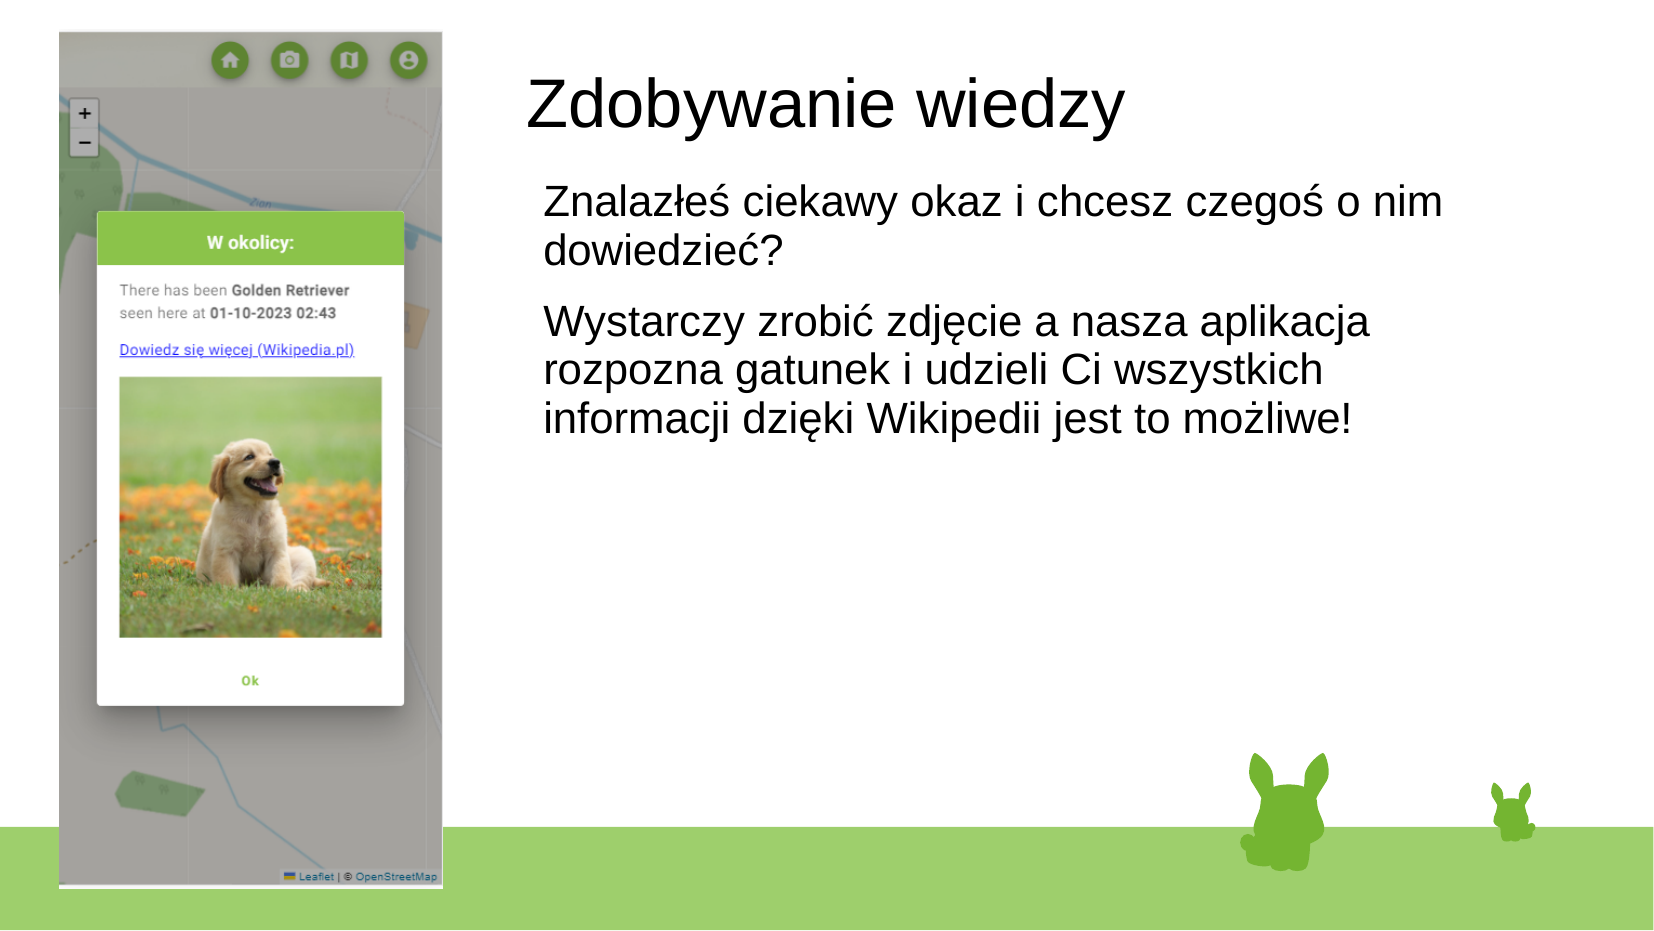

# Zdobywanie wiedzy
Znalazłeś ciekawy okaz i chcesz czegoś o nim dowiedzieć?
Wystarczy zrobić zdjęcie a nasza aplikacja rozpozna gatunek i udzieli Ci wszystkich informacji dzięki Wikipedii jest to możliwe!